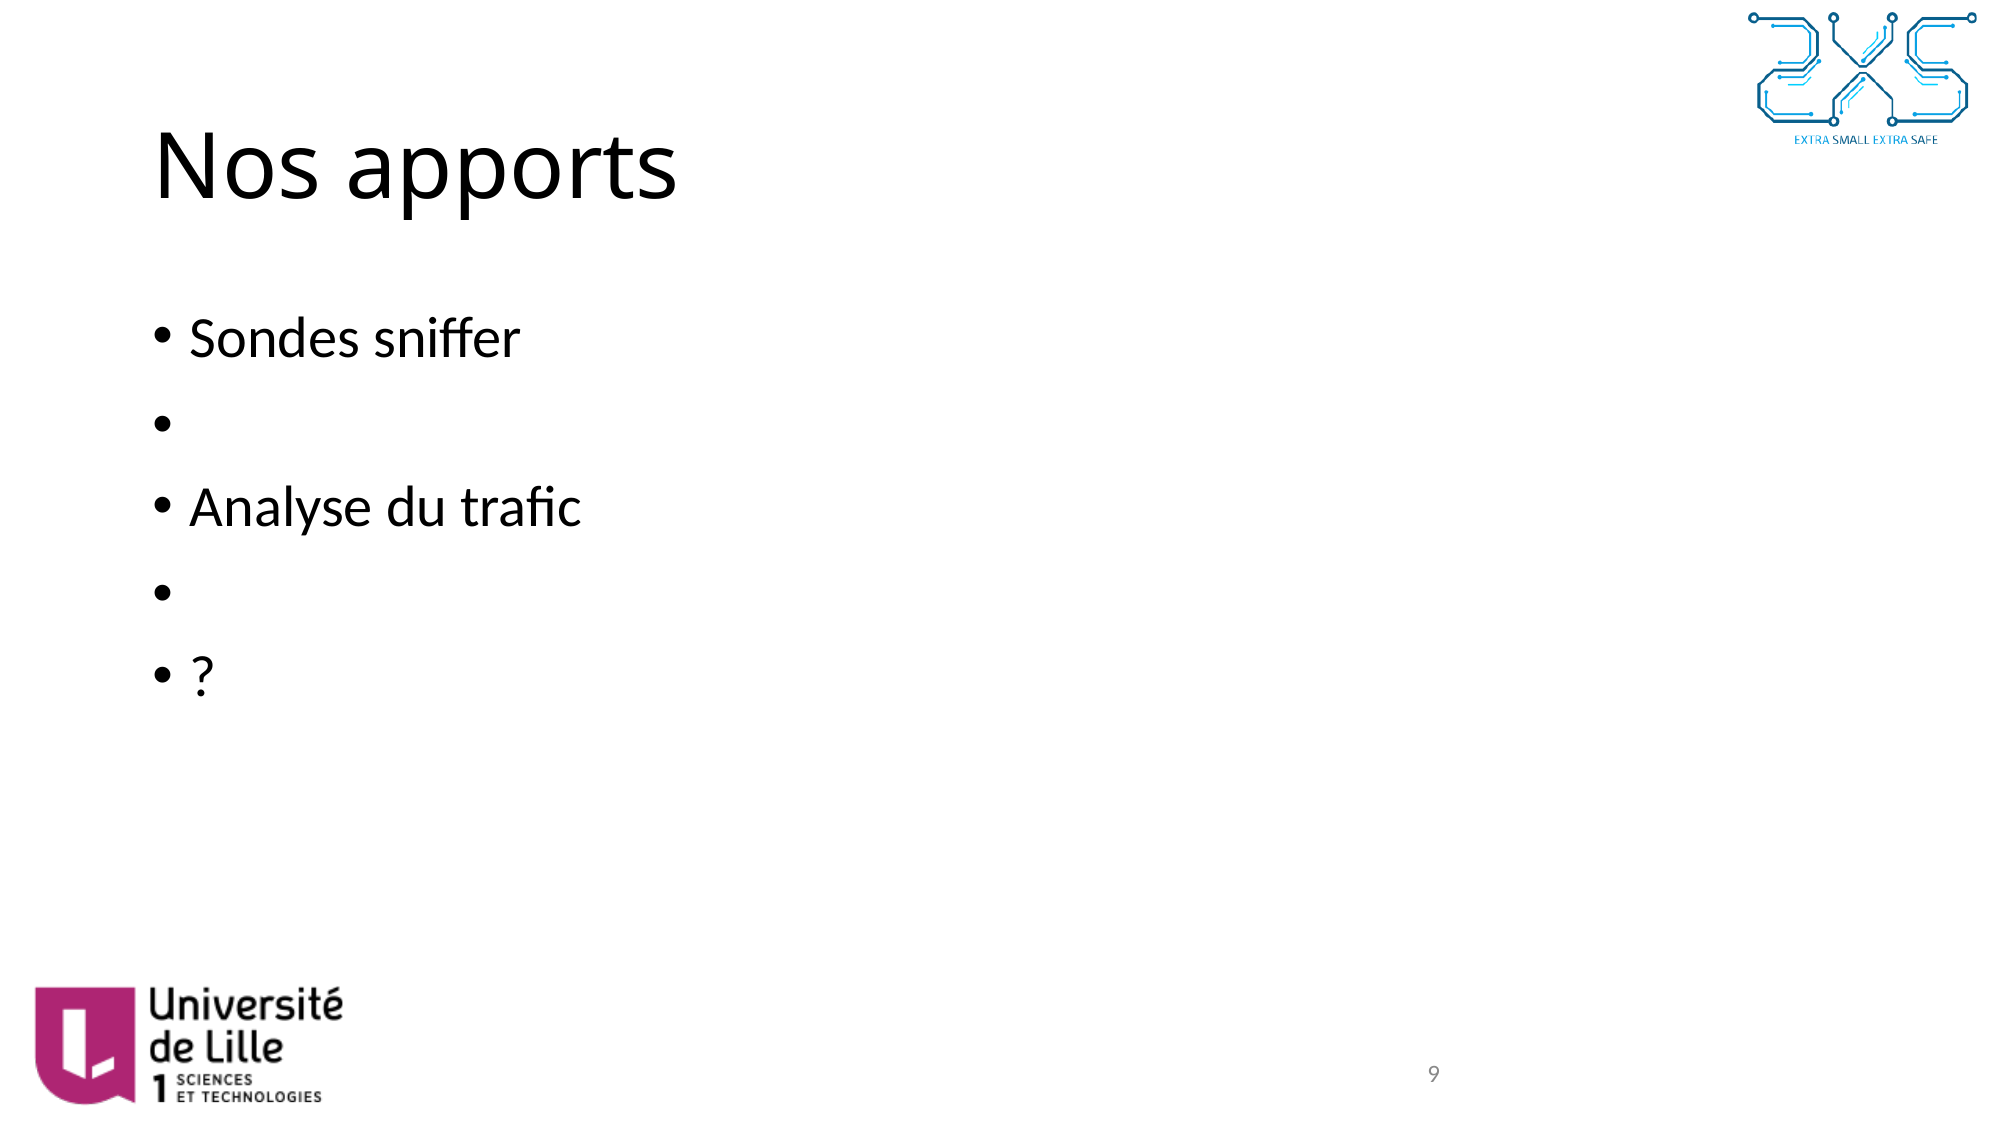

# Nos apports
Sondes sniffer
Analyse du trafic
?